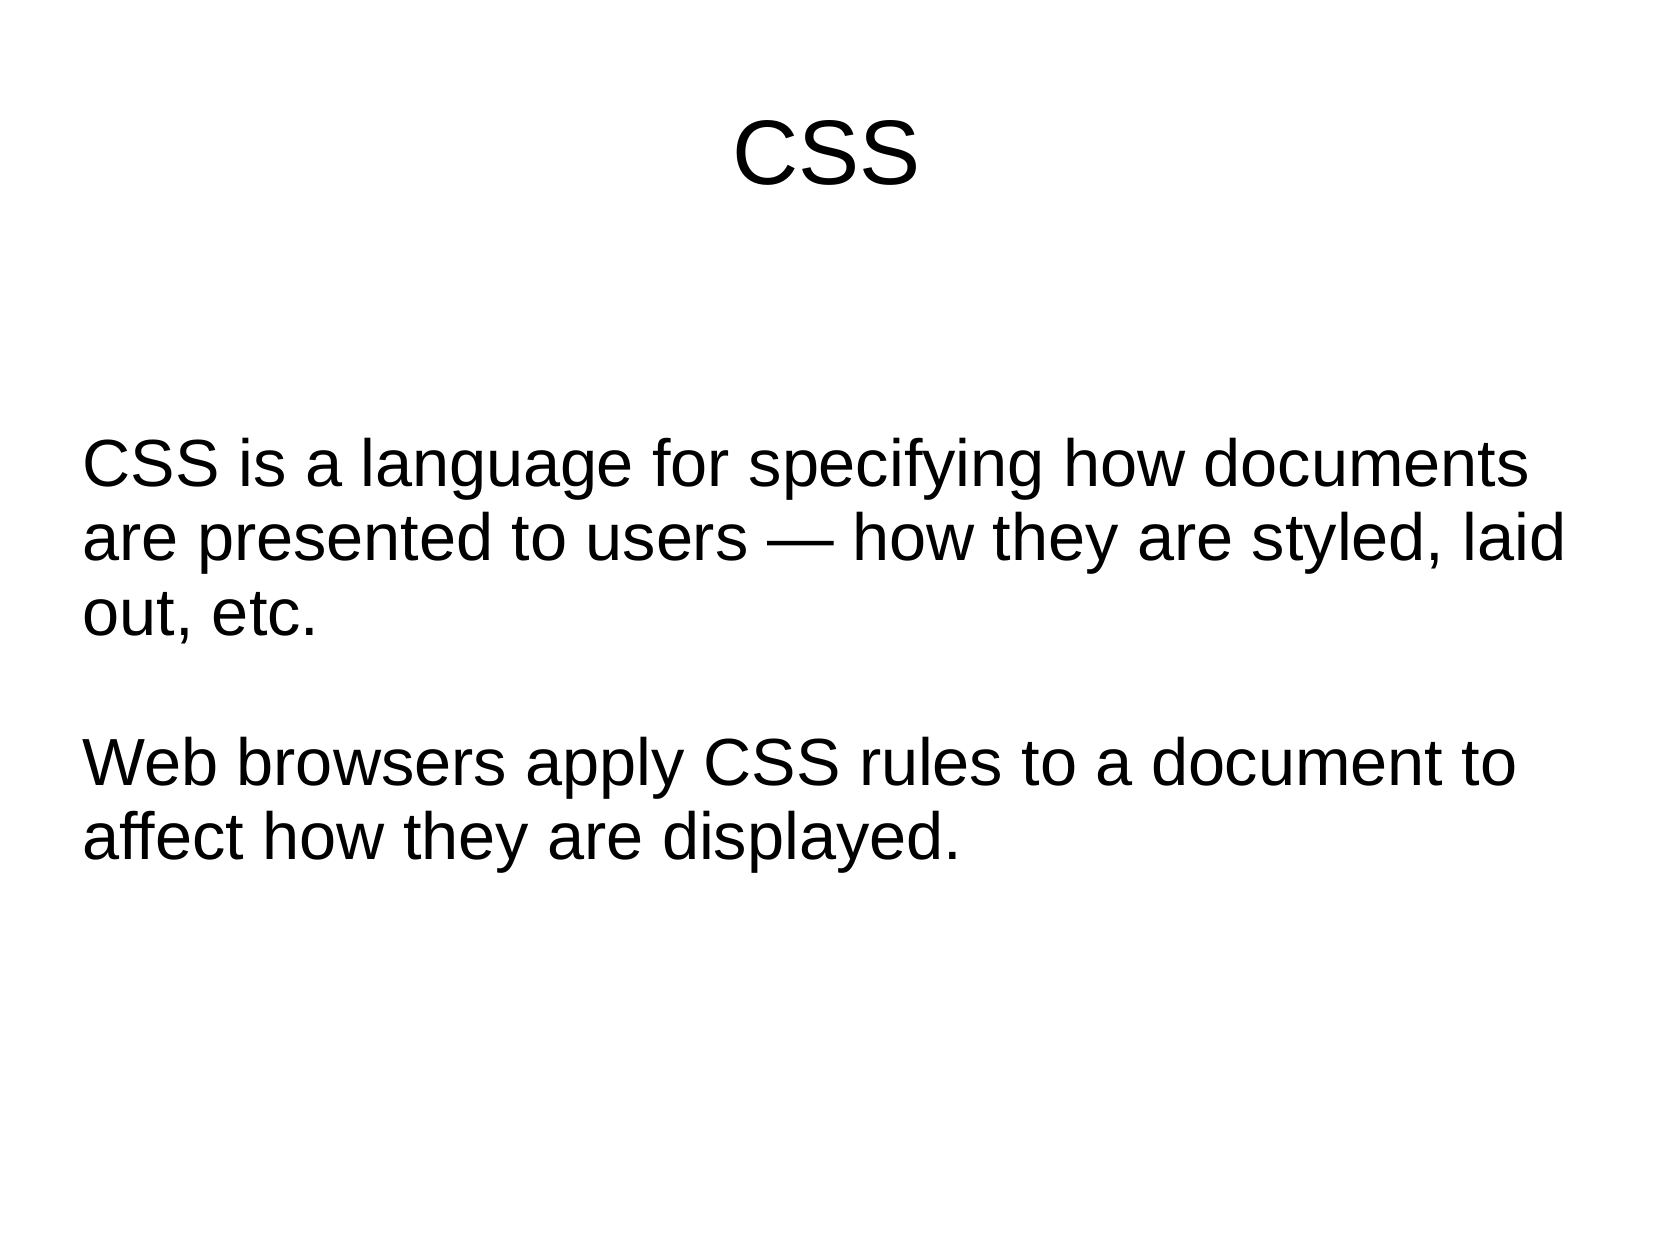

# CSS
CSS is a language for specifying how documents are presented to users — how they are styled, laid out, etc.
Web browsers apply CSS rules to a document to affect how they are displayed.